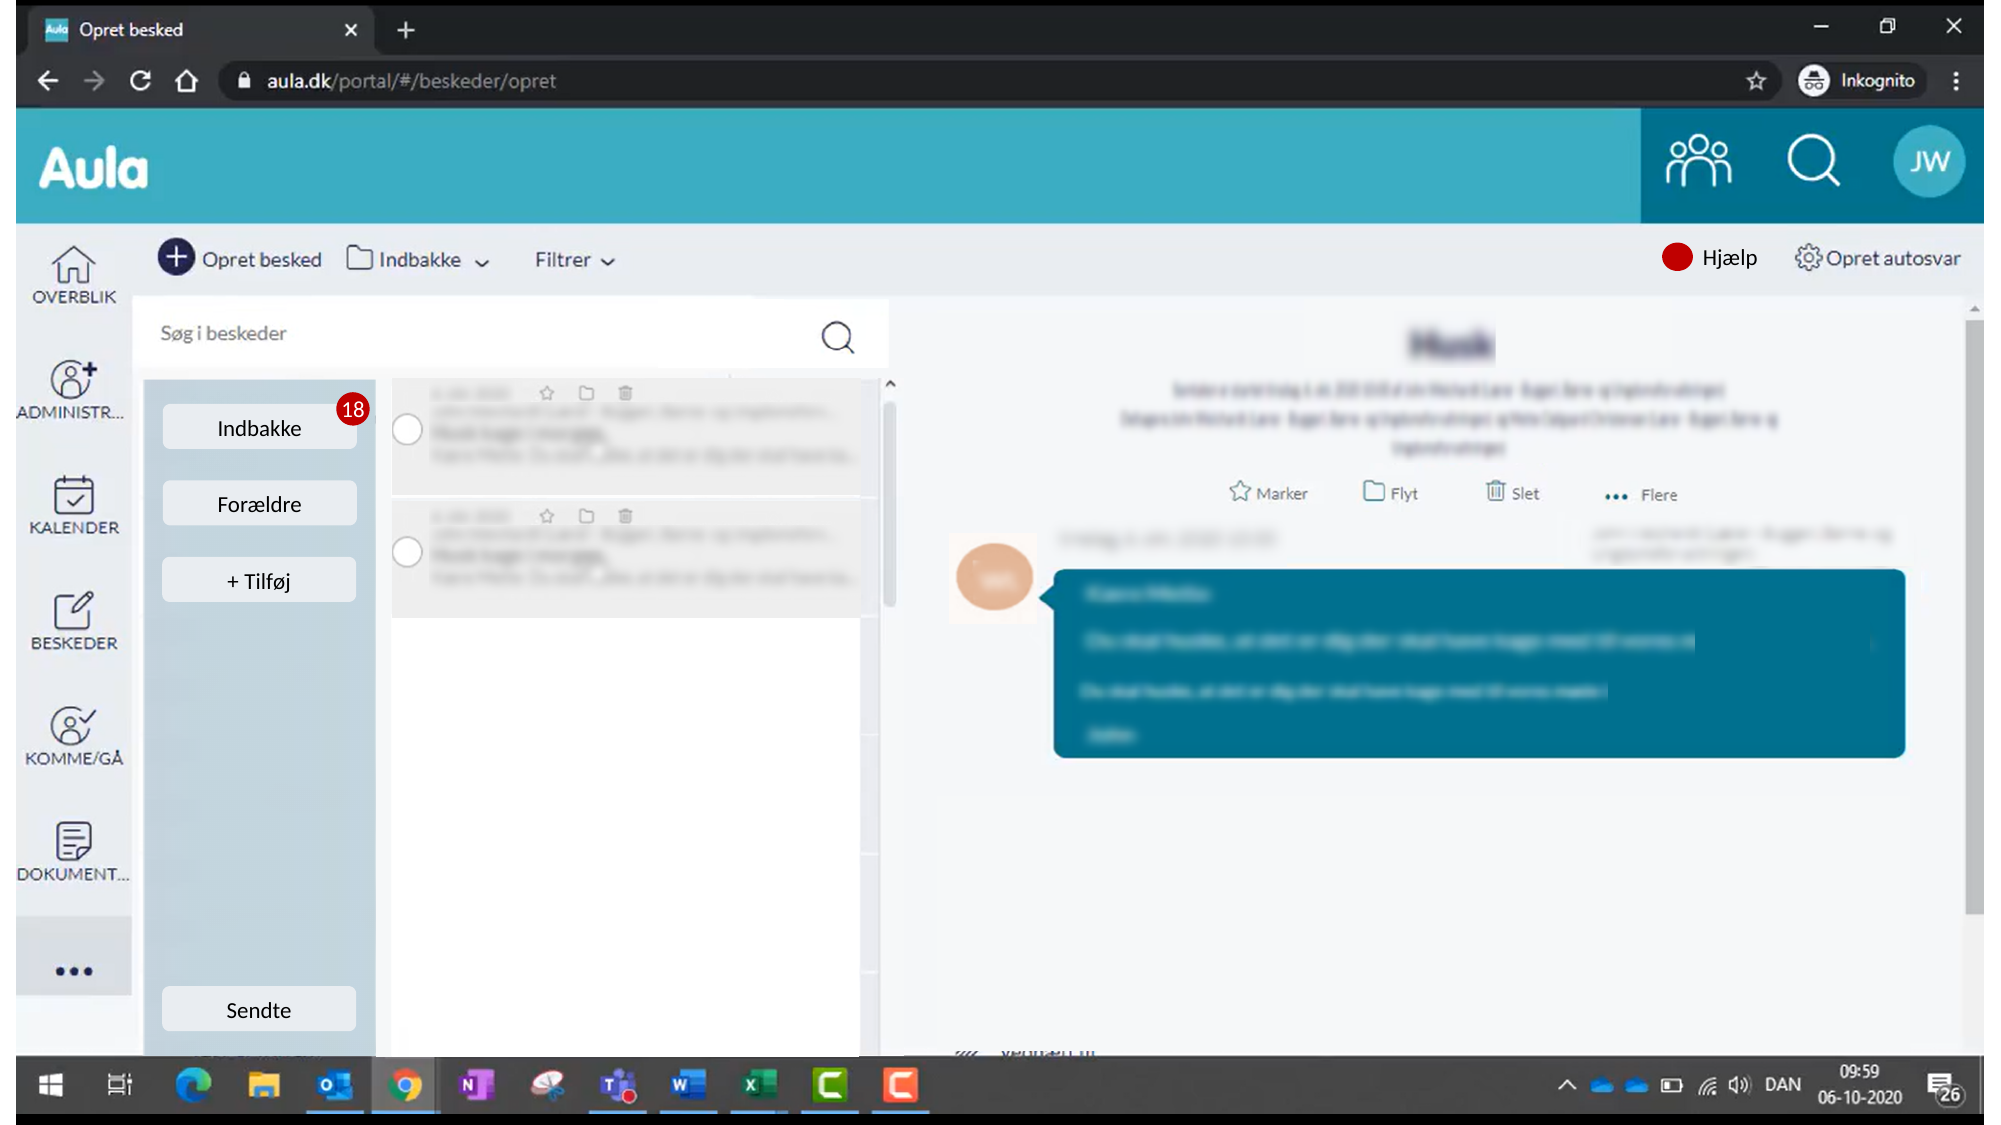

Hjælp
18
Indbakke
Forældre
+ Tilføj
Sendte